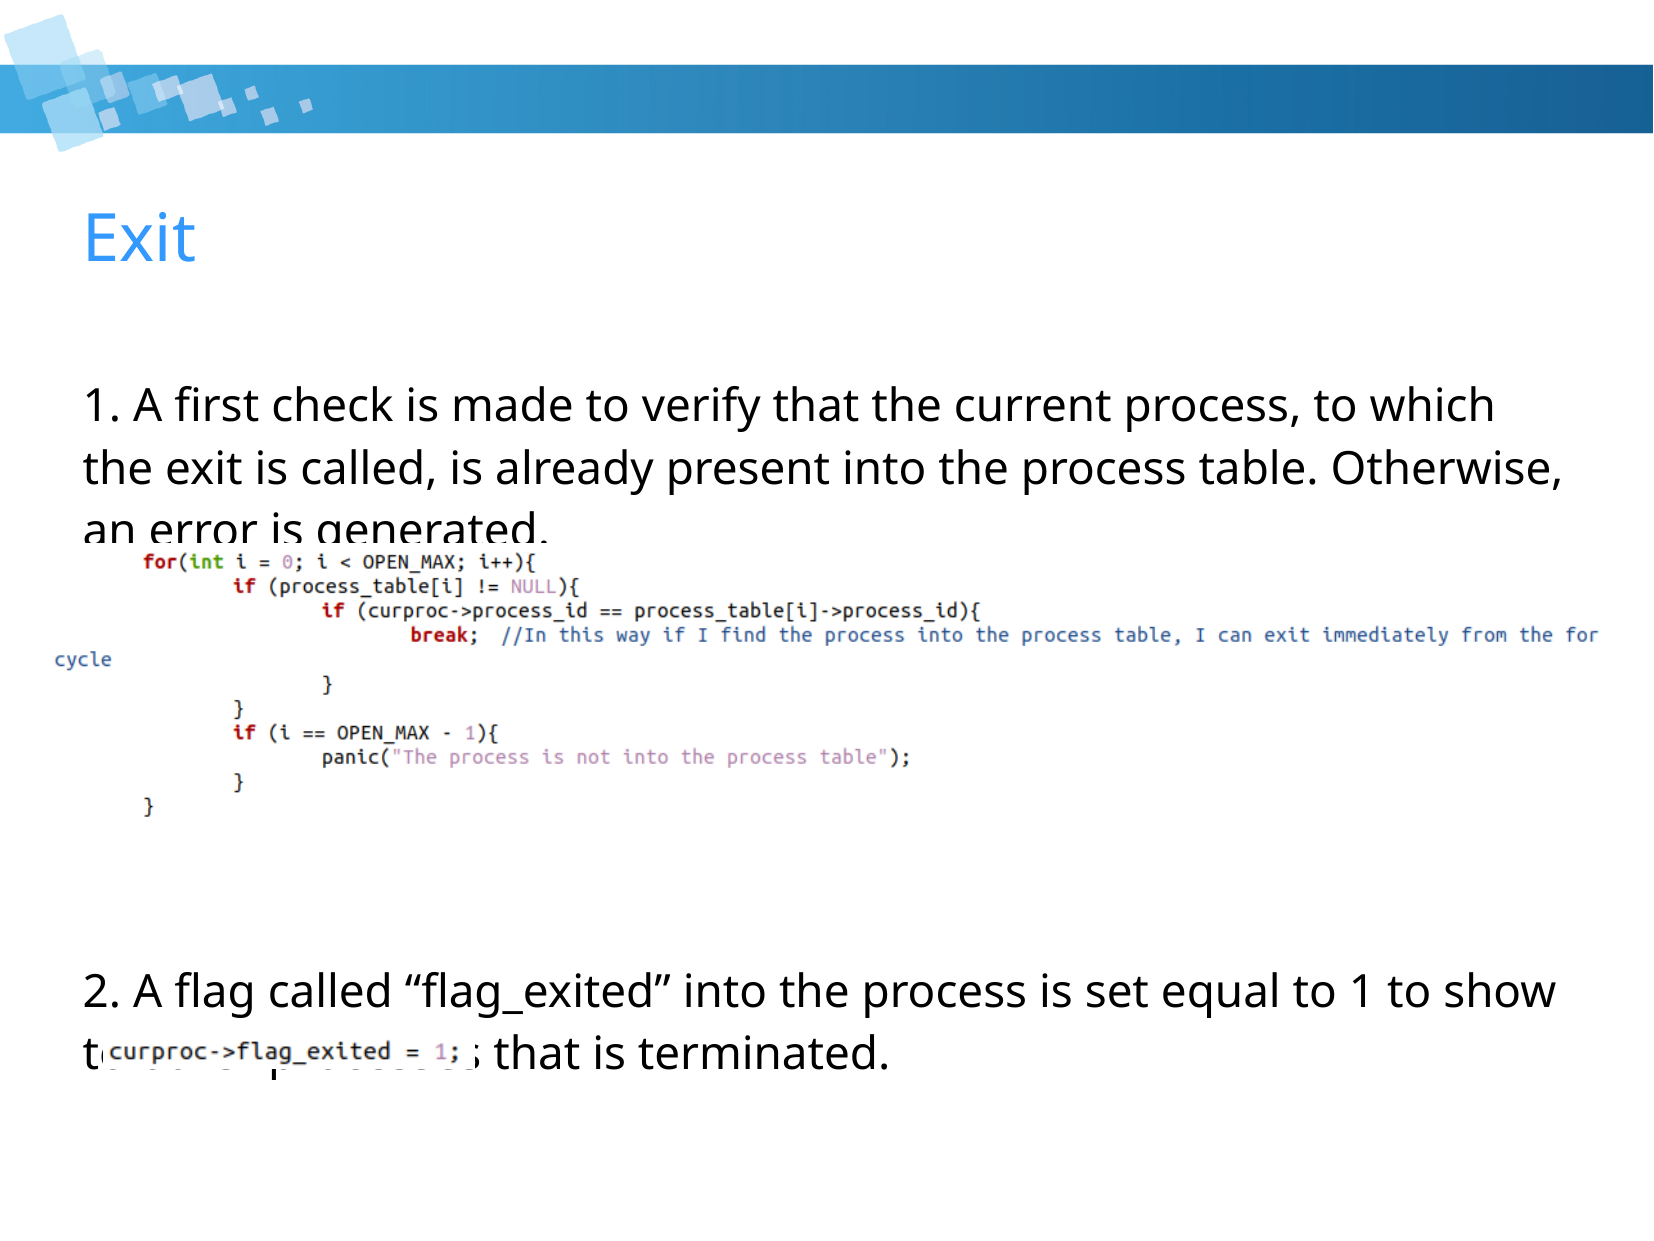

# Exit
1. A first check is made to verify that the current process, to which the exit is called, is already present into the process table. Otherwise, an error is generated.
2. A flag called “flag_exited” into the process is set equal to 1 to show to other processes that is terminated.